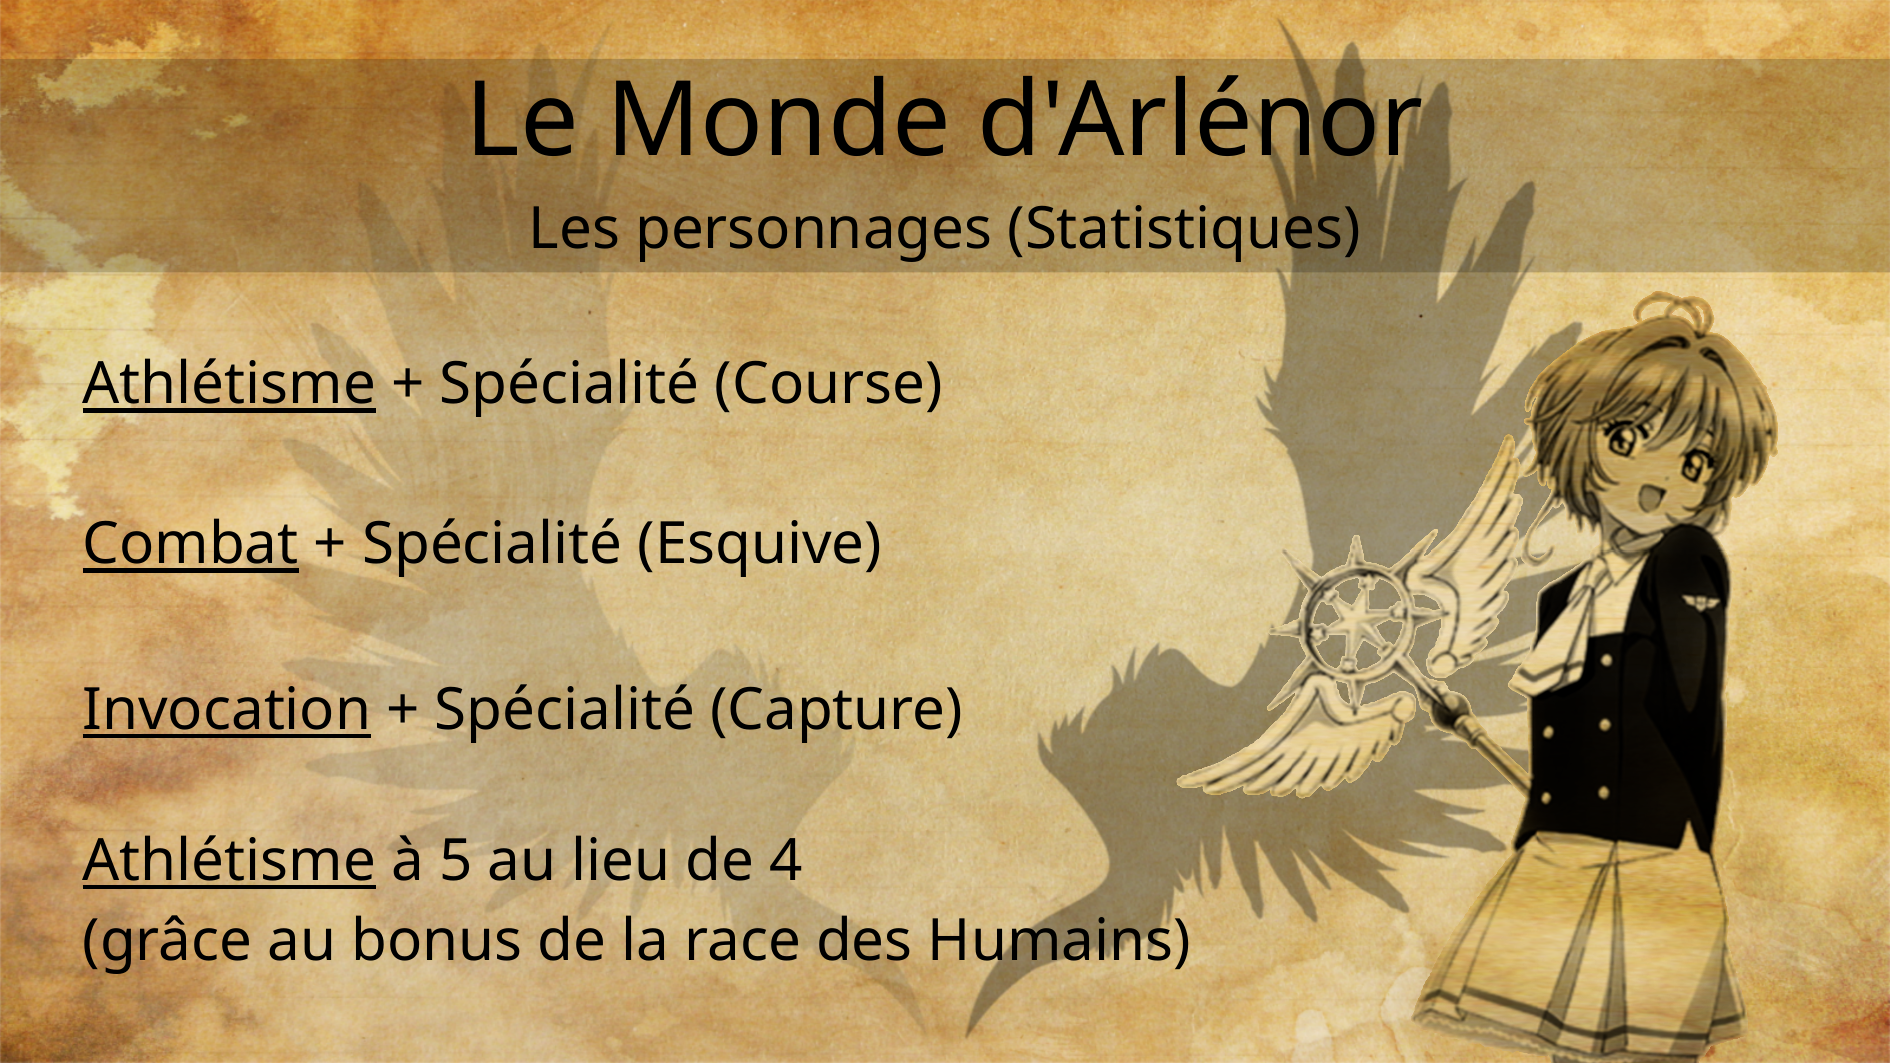

# Le Monde d'Arlénor Les personnages (Statistiques)
Athlétisme + Spécialité (Course)
Combat + Spécialité (Esquive)
Invocation + Spécialité (Capture)
Athlétisme à 5 au lieu de 4
(grâce au bonus de la race des Humains)